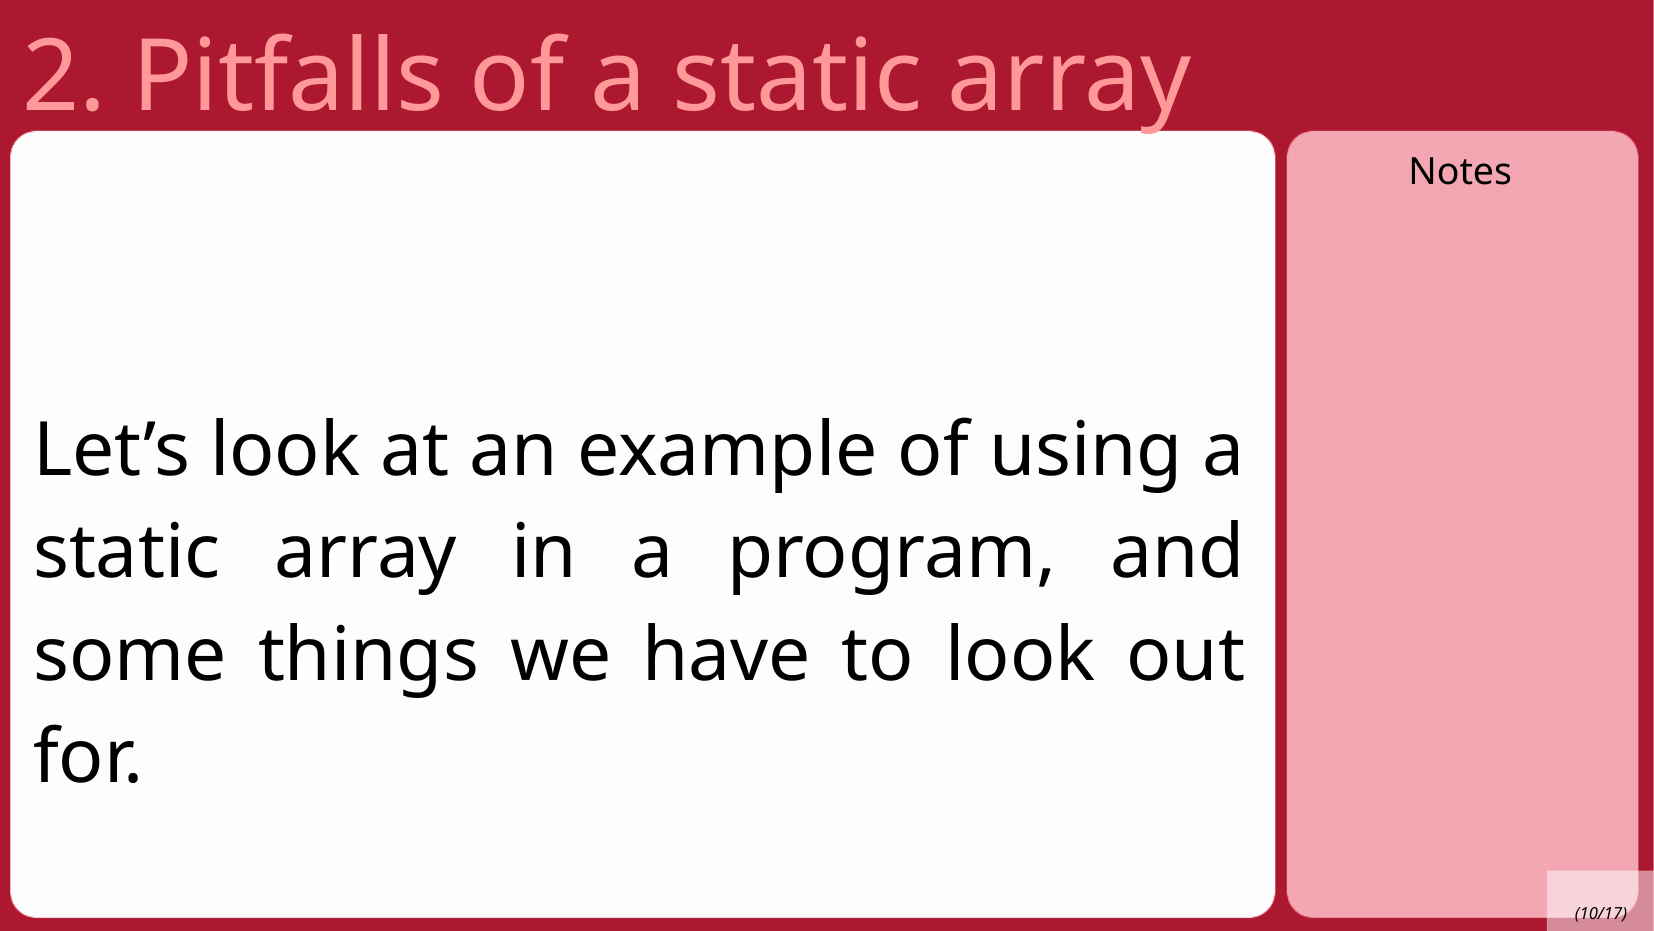

# 2. Pitfalls of a static array
Notes
Let’s look at an example of using a static array in a program, and some things we have to look out for.